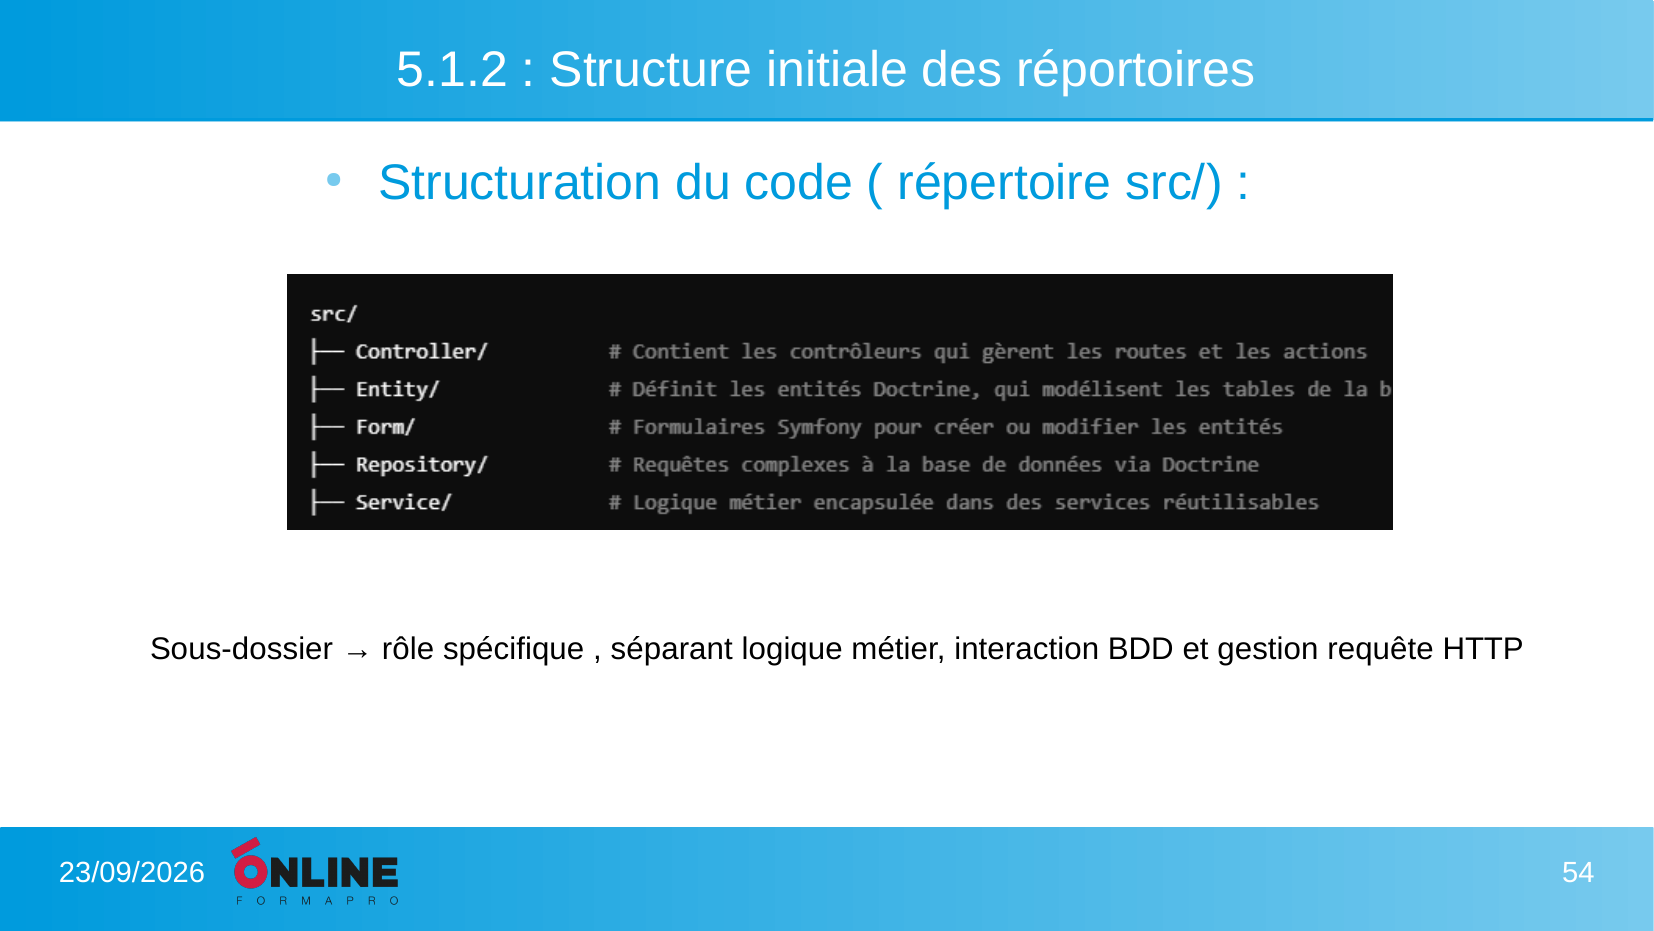

# 5.1.2 : Structure initiale des réportoires
Structuration du code ( répertoire src/) :
Sous-dossier → rôle spécifique , séparant logique métier, interaction BDD et gestion requête HTTP
54